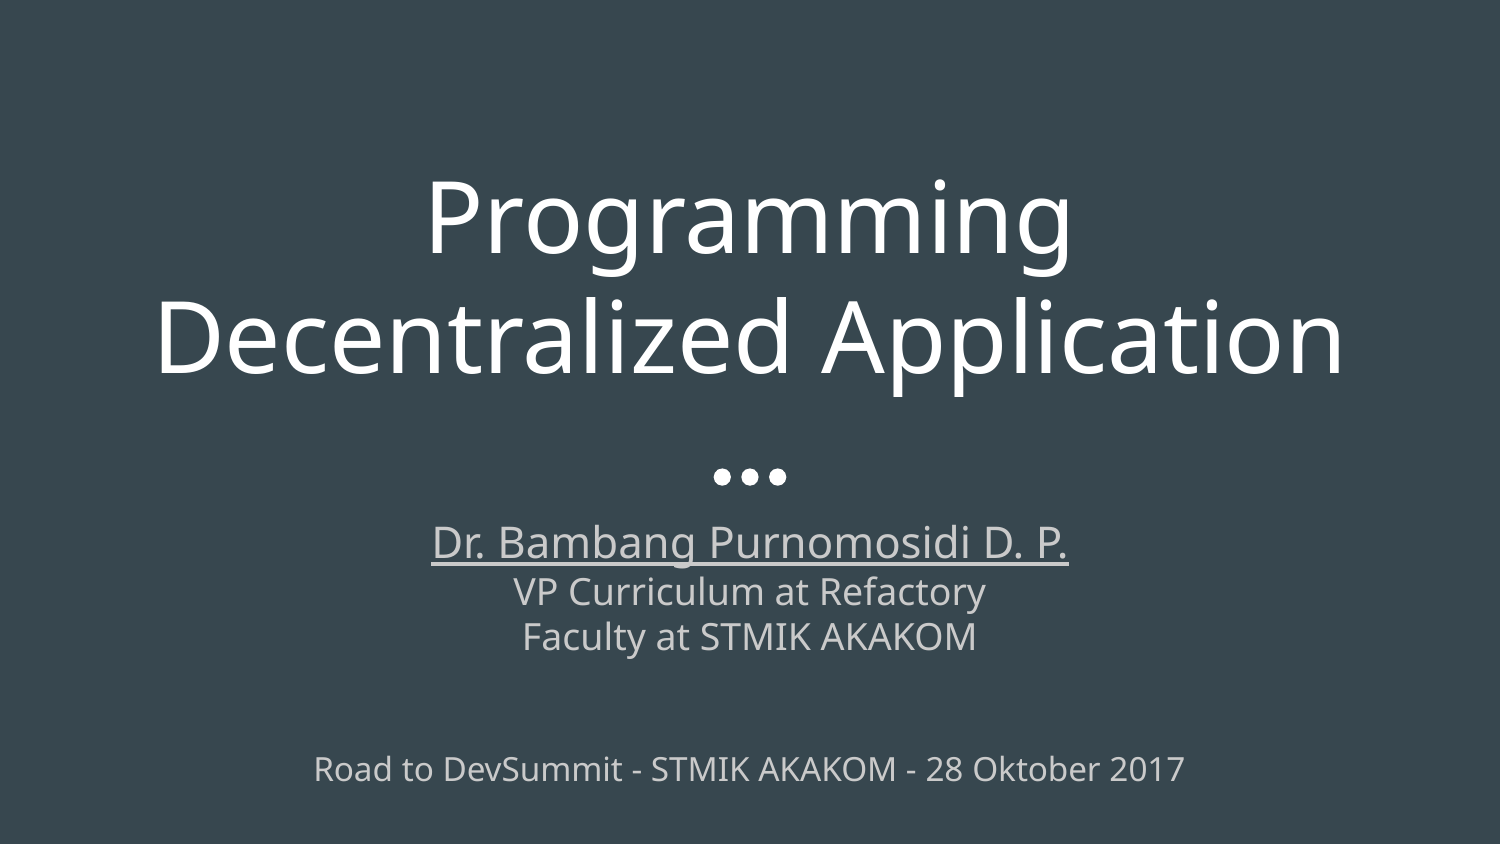

# Programming Decentralized Application
Dr. Bambang Purnomosidi D. P.
VP Curriculum at Refactory
Faculty at STMIK AKAKOM
Road to DevSummit - STMIK AKAKOM - 28 Oktober 2017